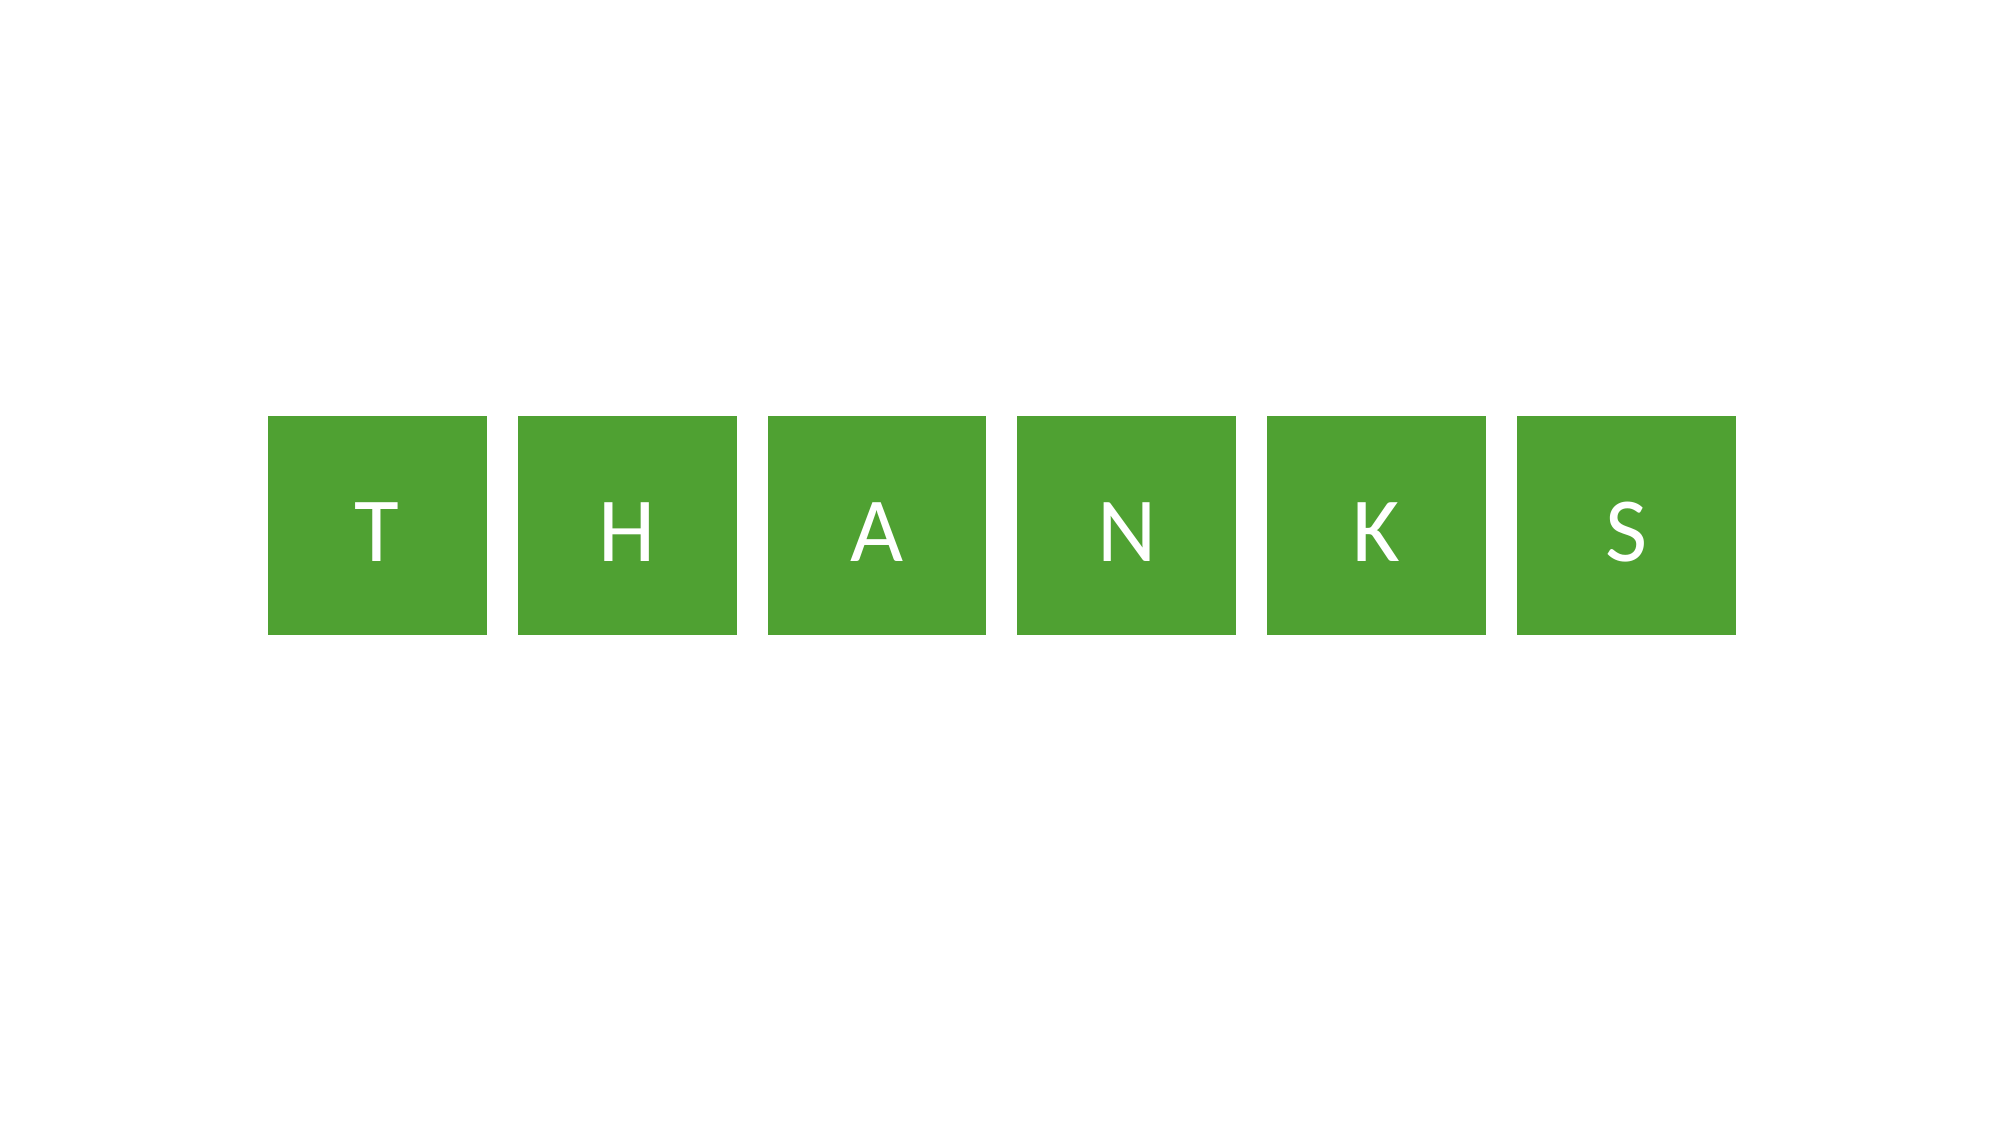

T
H
A
N
K
S
Bethany Feddes, Michael Mihailov, Daniel Episcopo